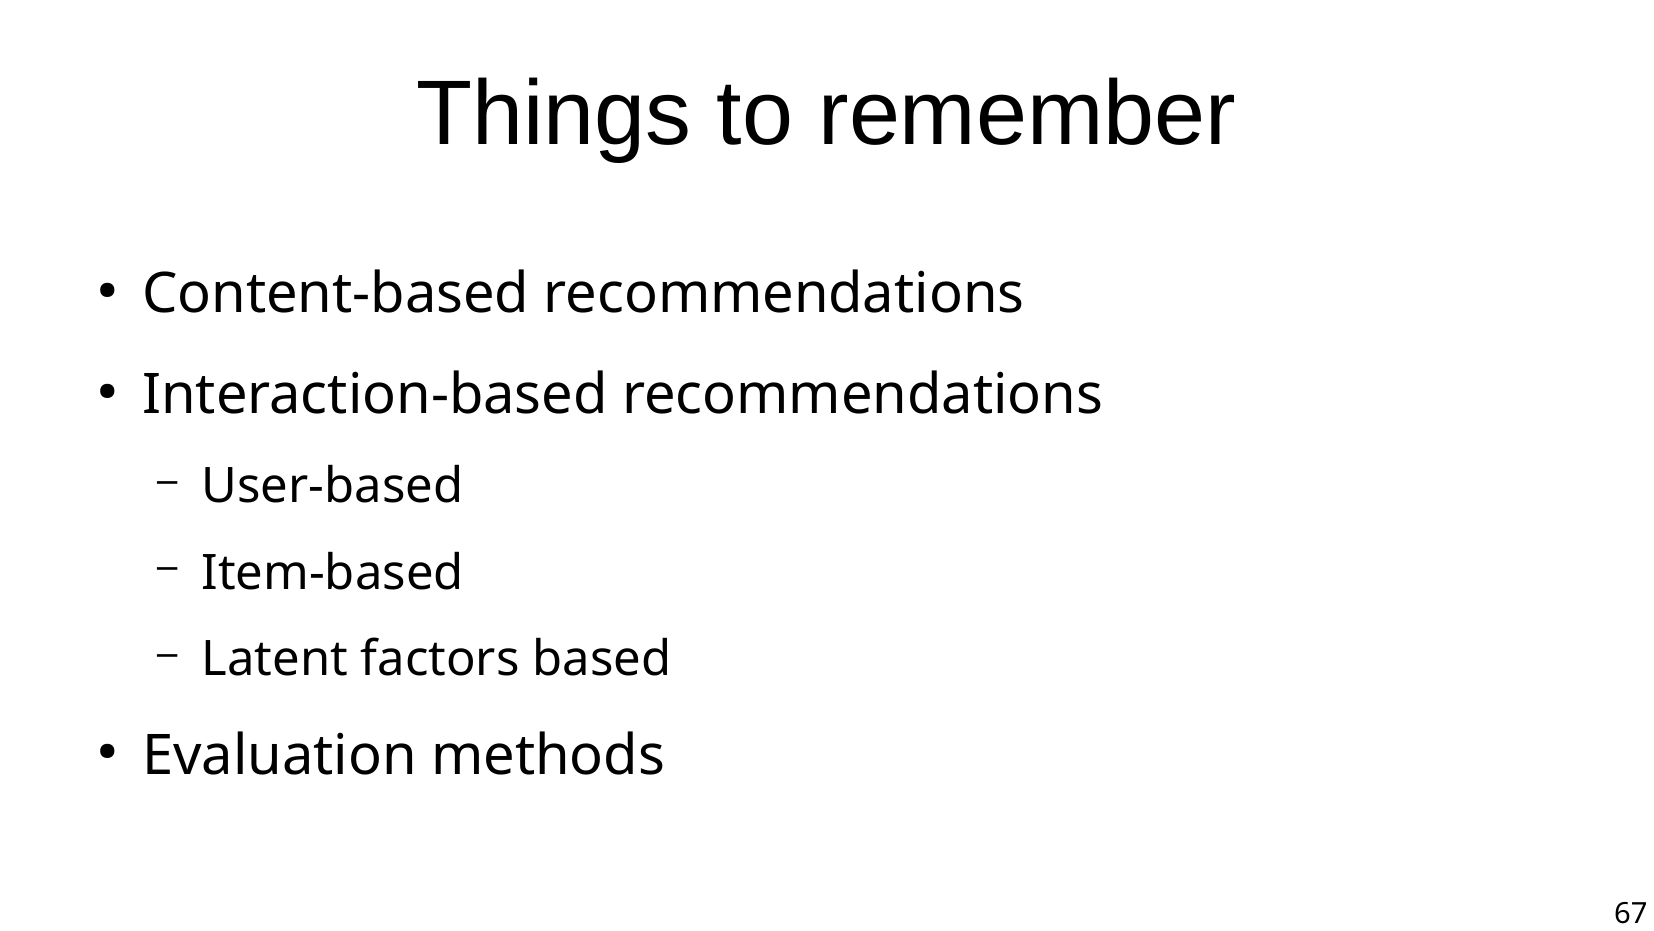

# Things to remember
Content-based recommendations
Interaction-based recommendations
User-based
Item-based
Latent factors based
Evaluation methods
67